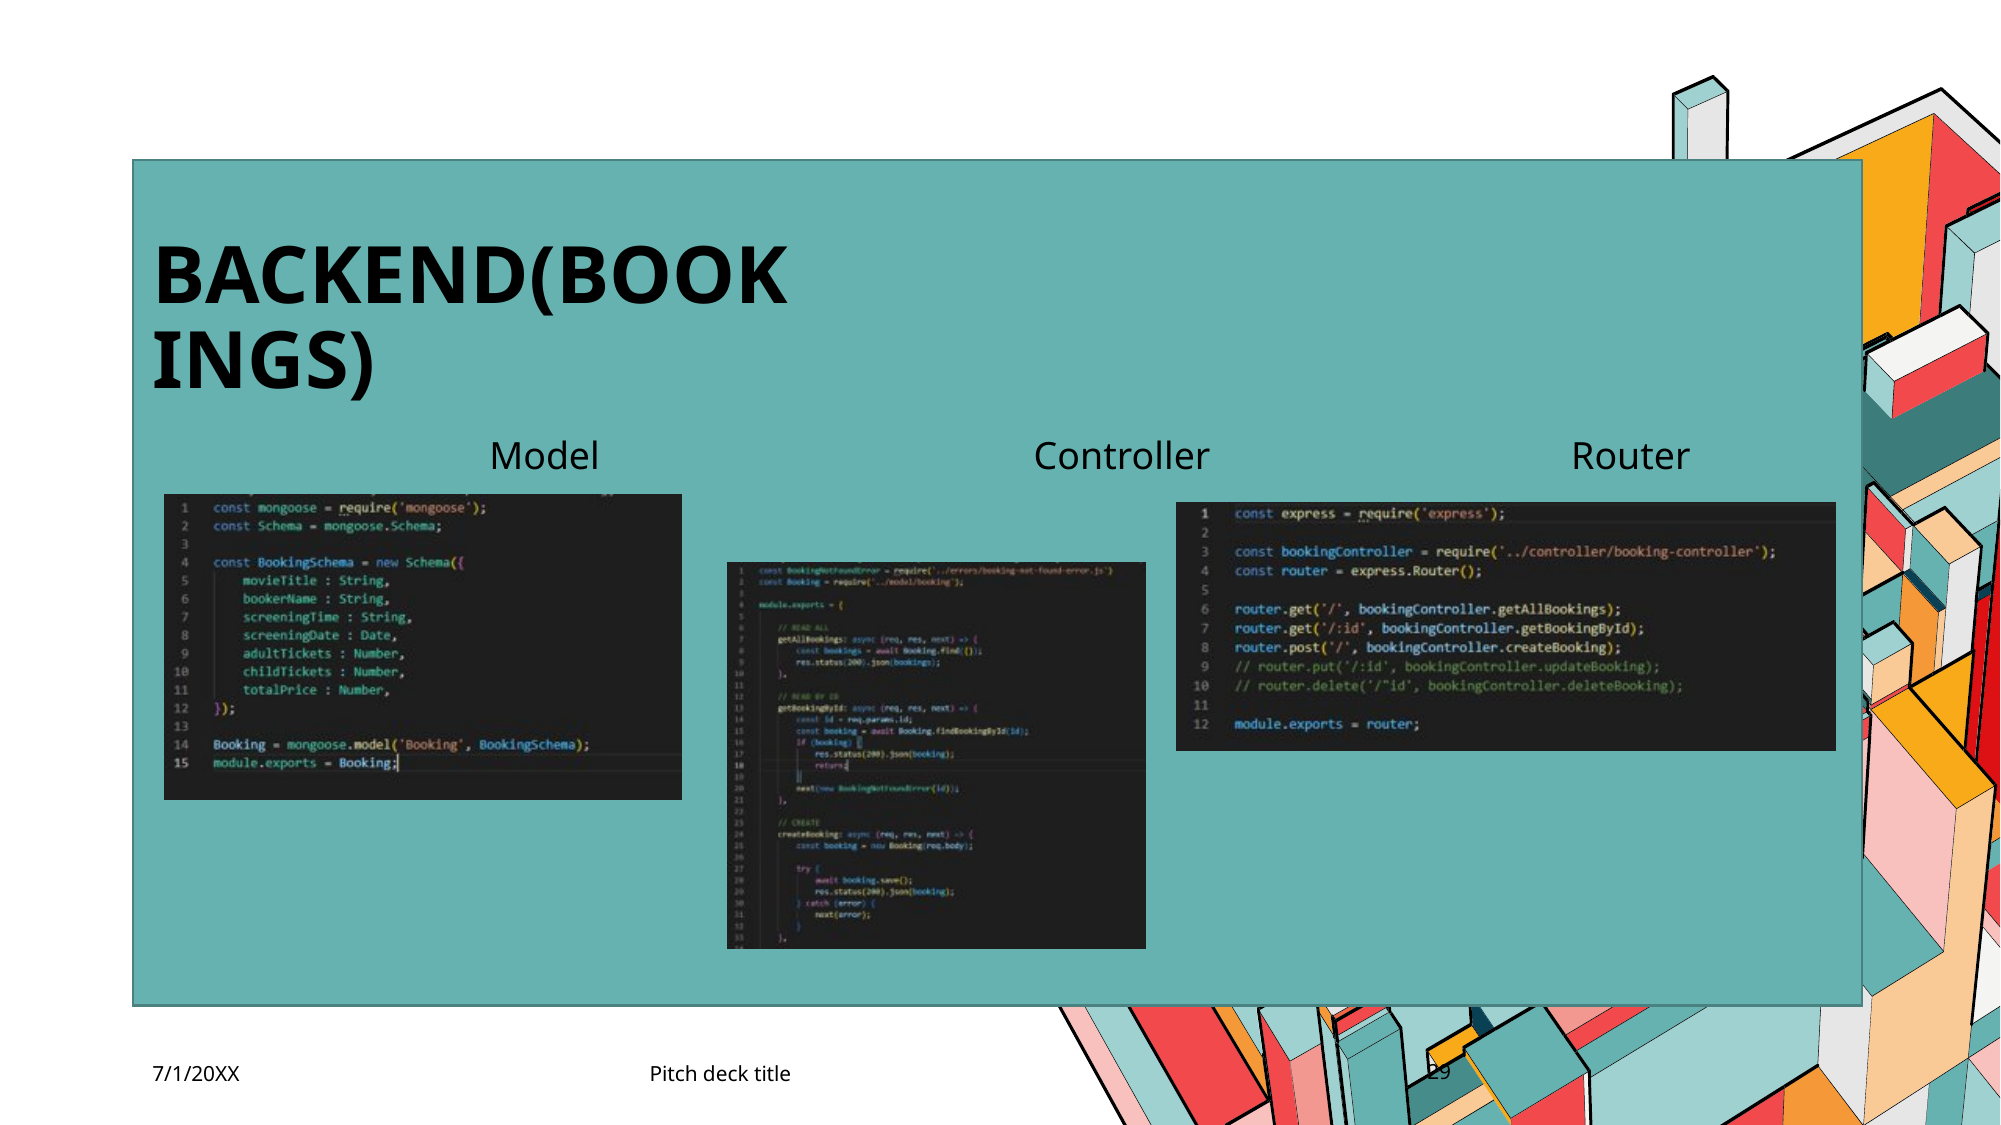

# Backend(bookings)
Model						  Controller				 Router
7/1/20XX
Pitch deck title